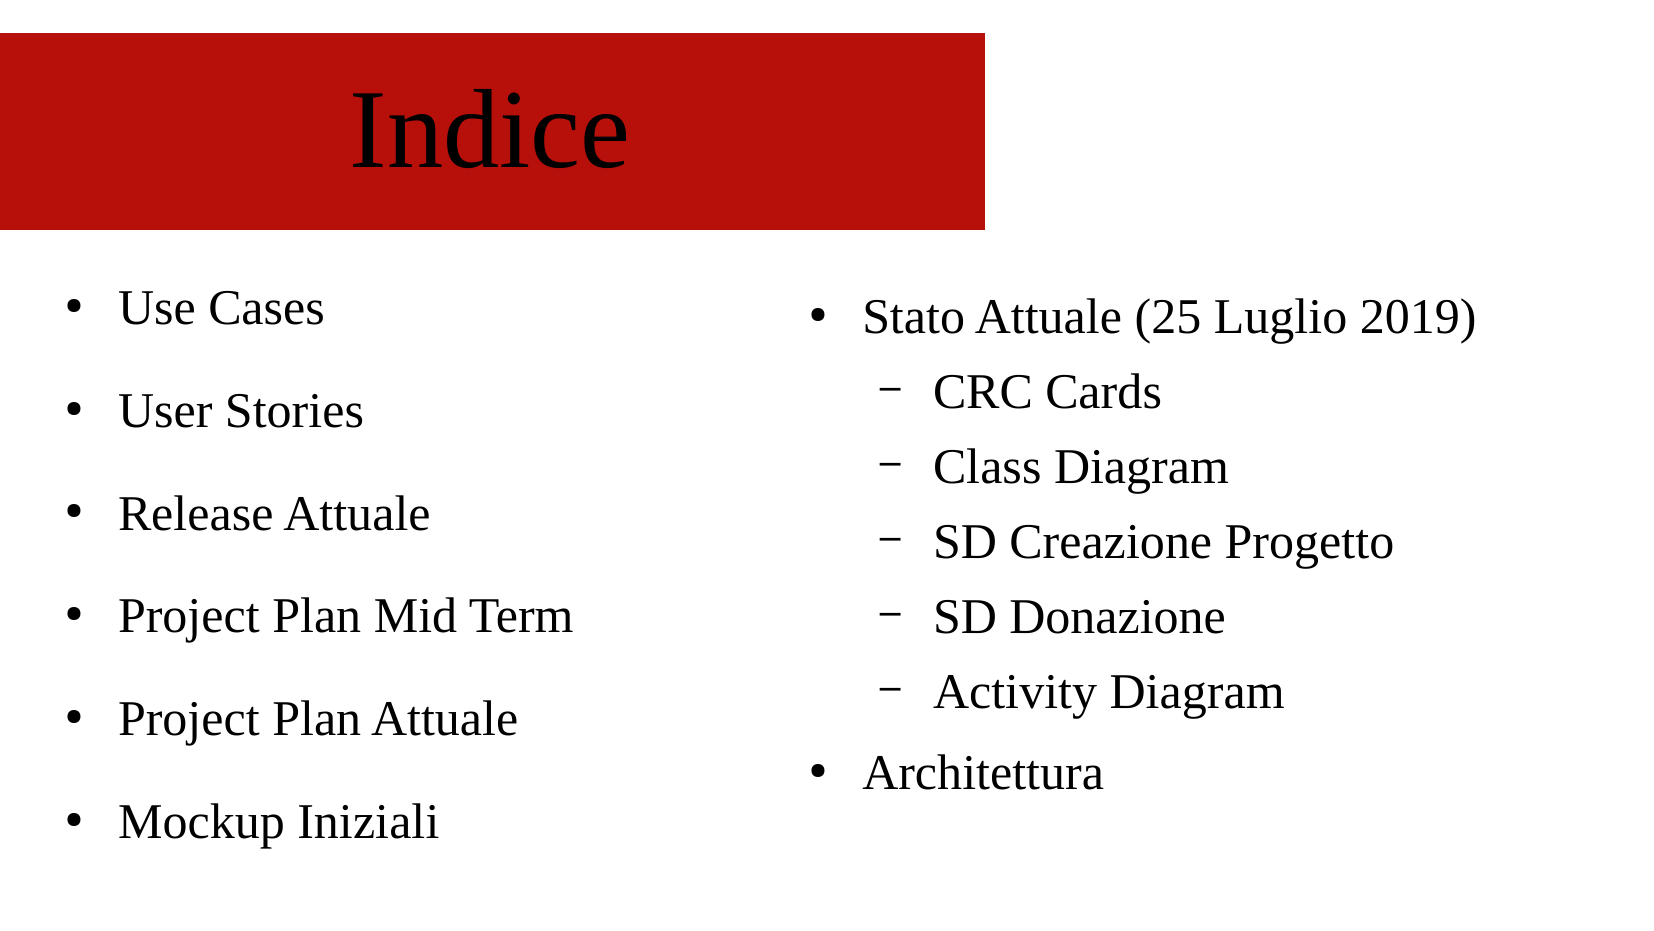

# Indice
Use Cases
User Stories
Release Attuale
Project Plan Mid Term
Project Plan Attuale
Mockup Iniziali
Stato Attuale (25 Luglio 2019)
CRC Cards
Class Diagram
SD Creazione Progetto
SD Donazione
Activity Diagram
Architettura